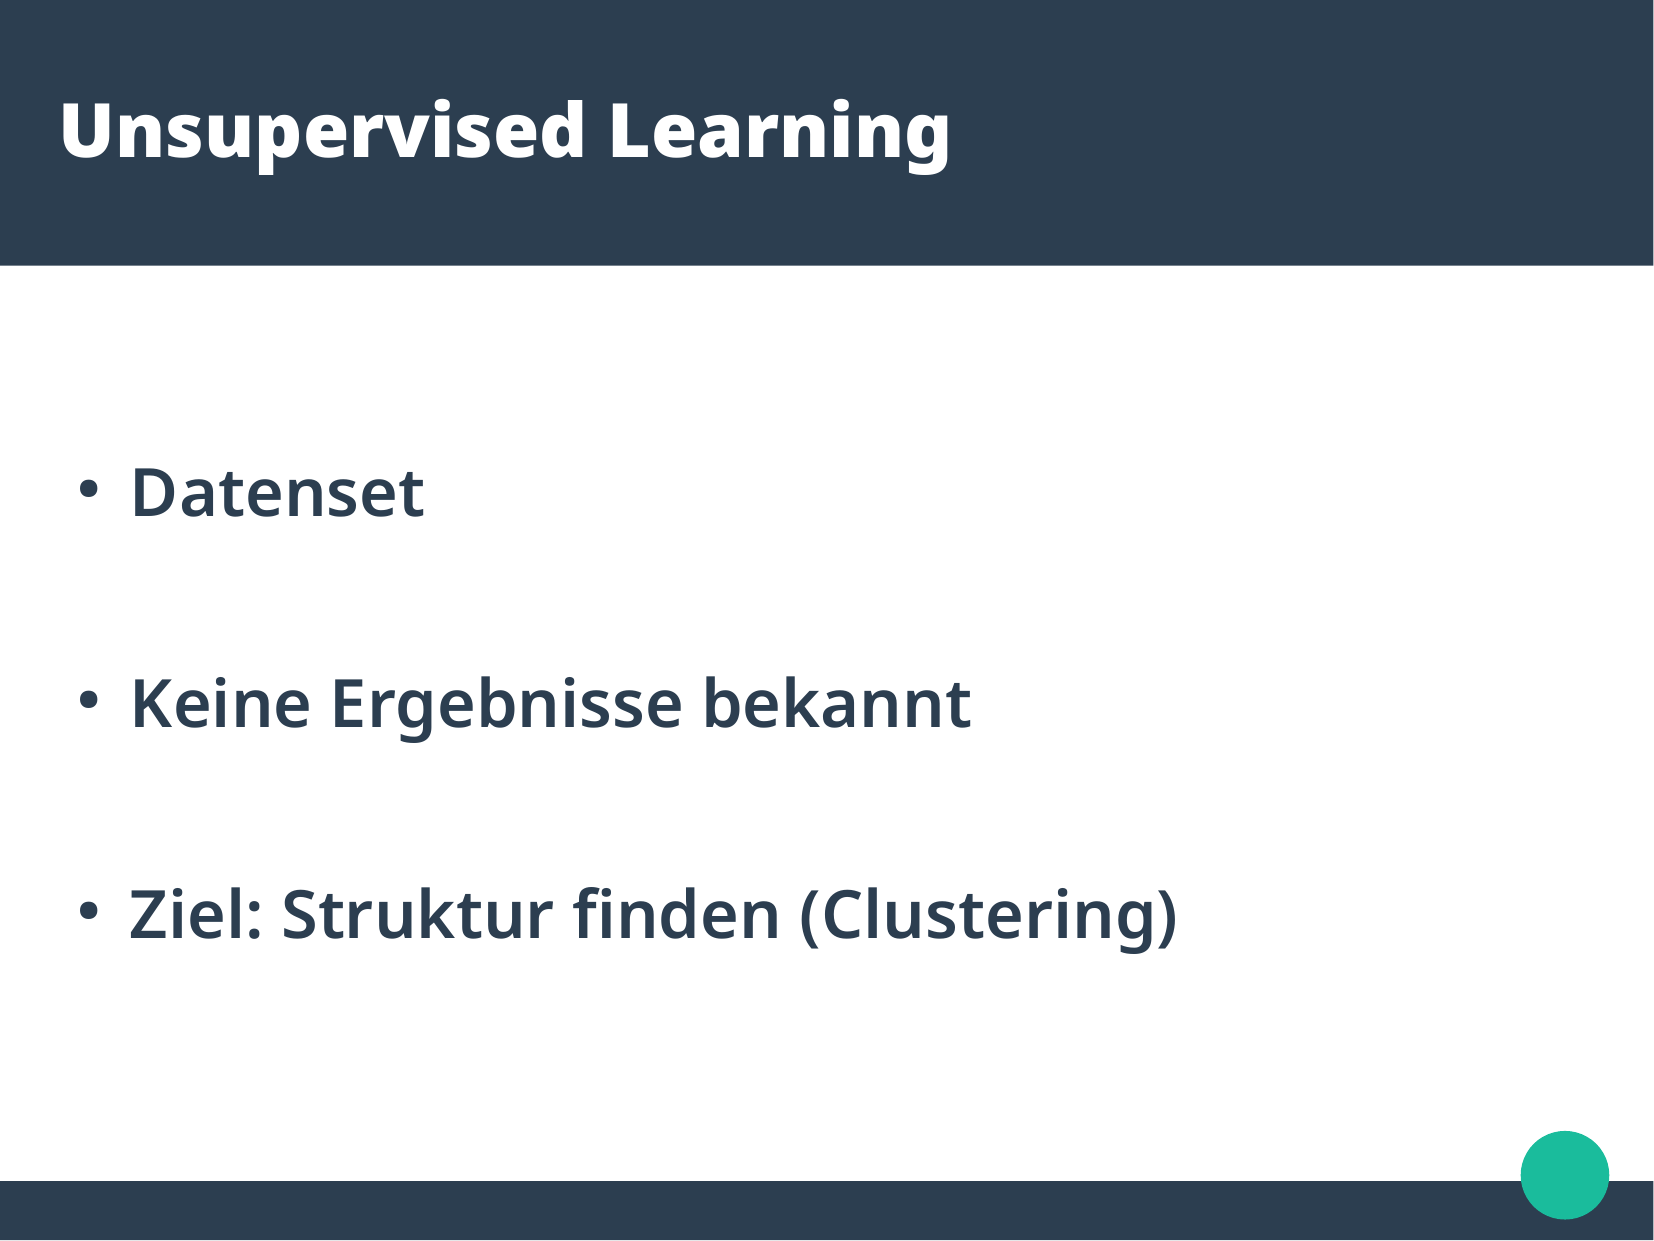

# Unsupervised Learning
Datenset
Keine Ergebnisse bekannt
Ziel: Struktur finden (Clustering)